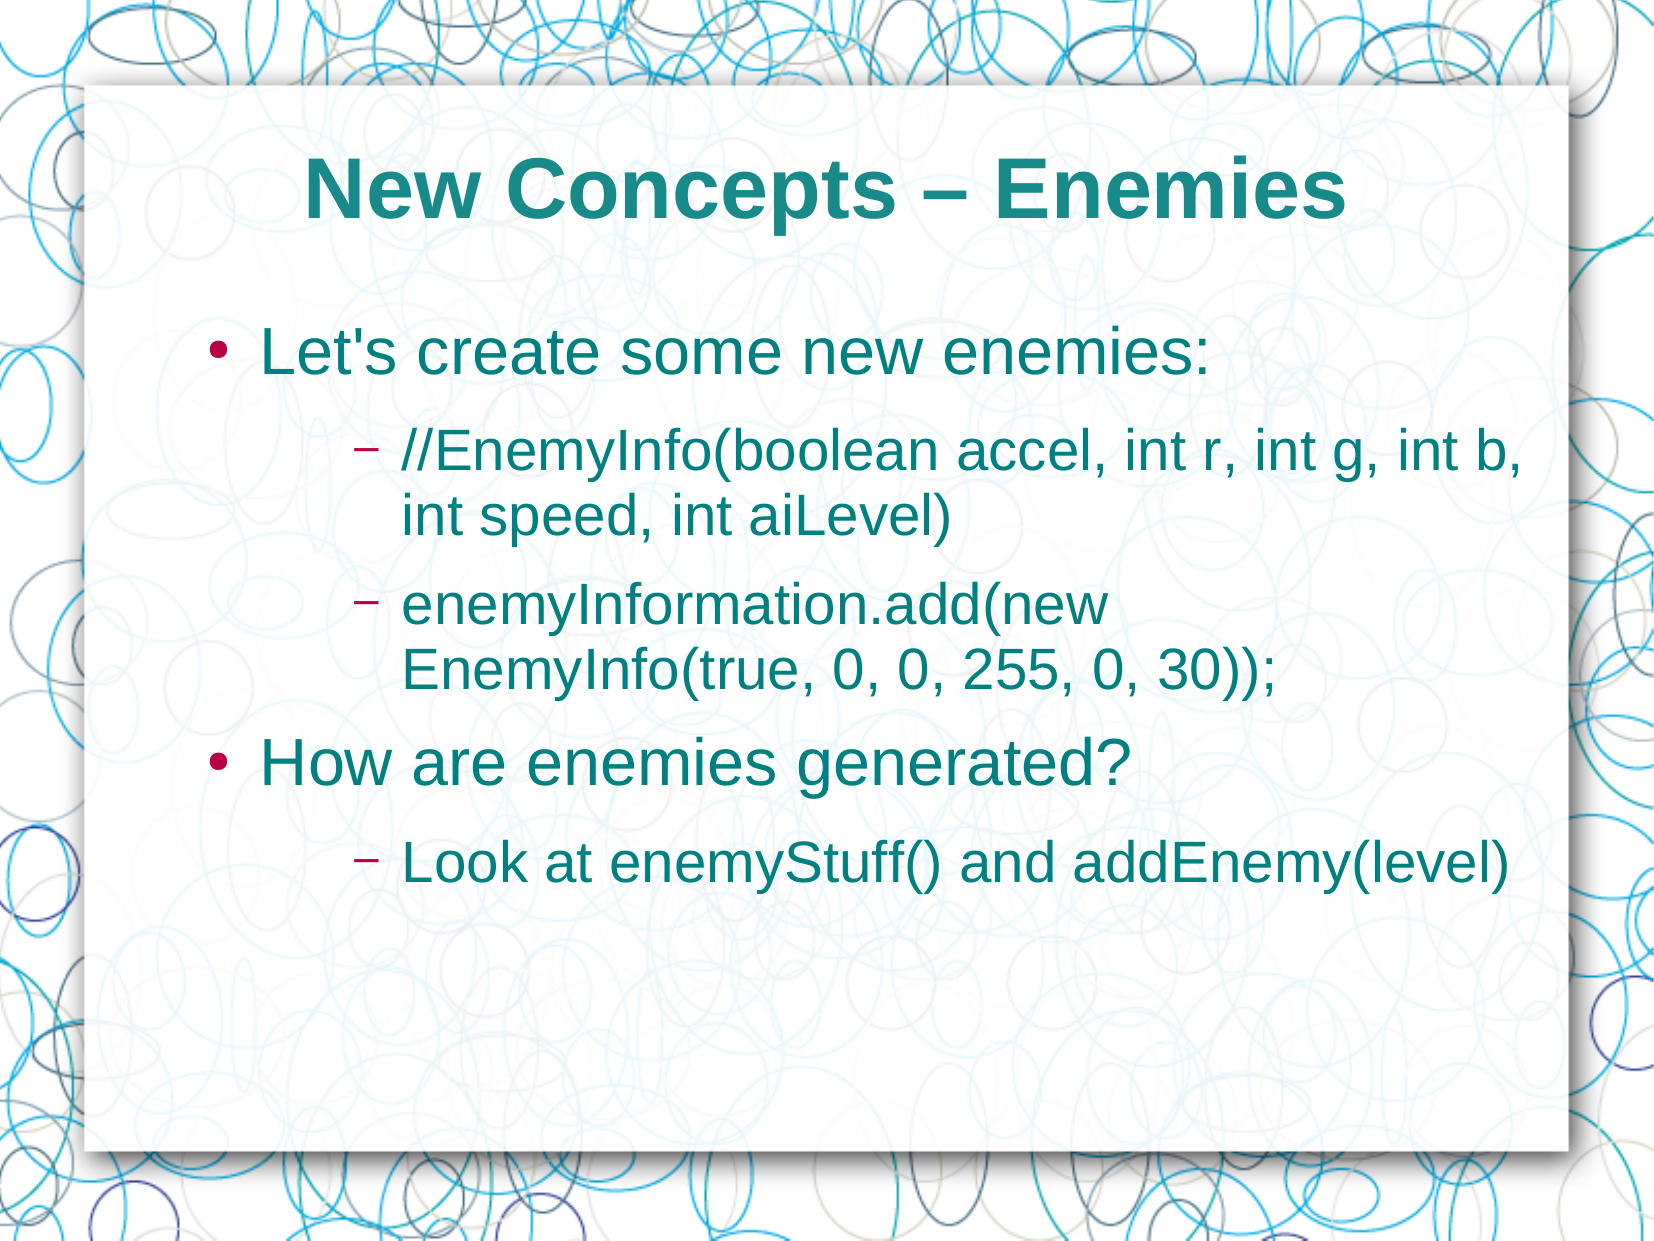

# New Concepts – Enemies
Let's create some new enemies:
//EnemyInfo(boolean accel, int r, int g, int b, int speed, int aiLevel)
enemyInformation.add(new EnemyInfo(true, 0, 0, 255, 0, 30));
How are enemies generated?
Look at enemyStuff() and addEnemy(level)